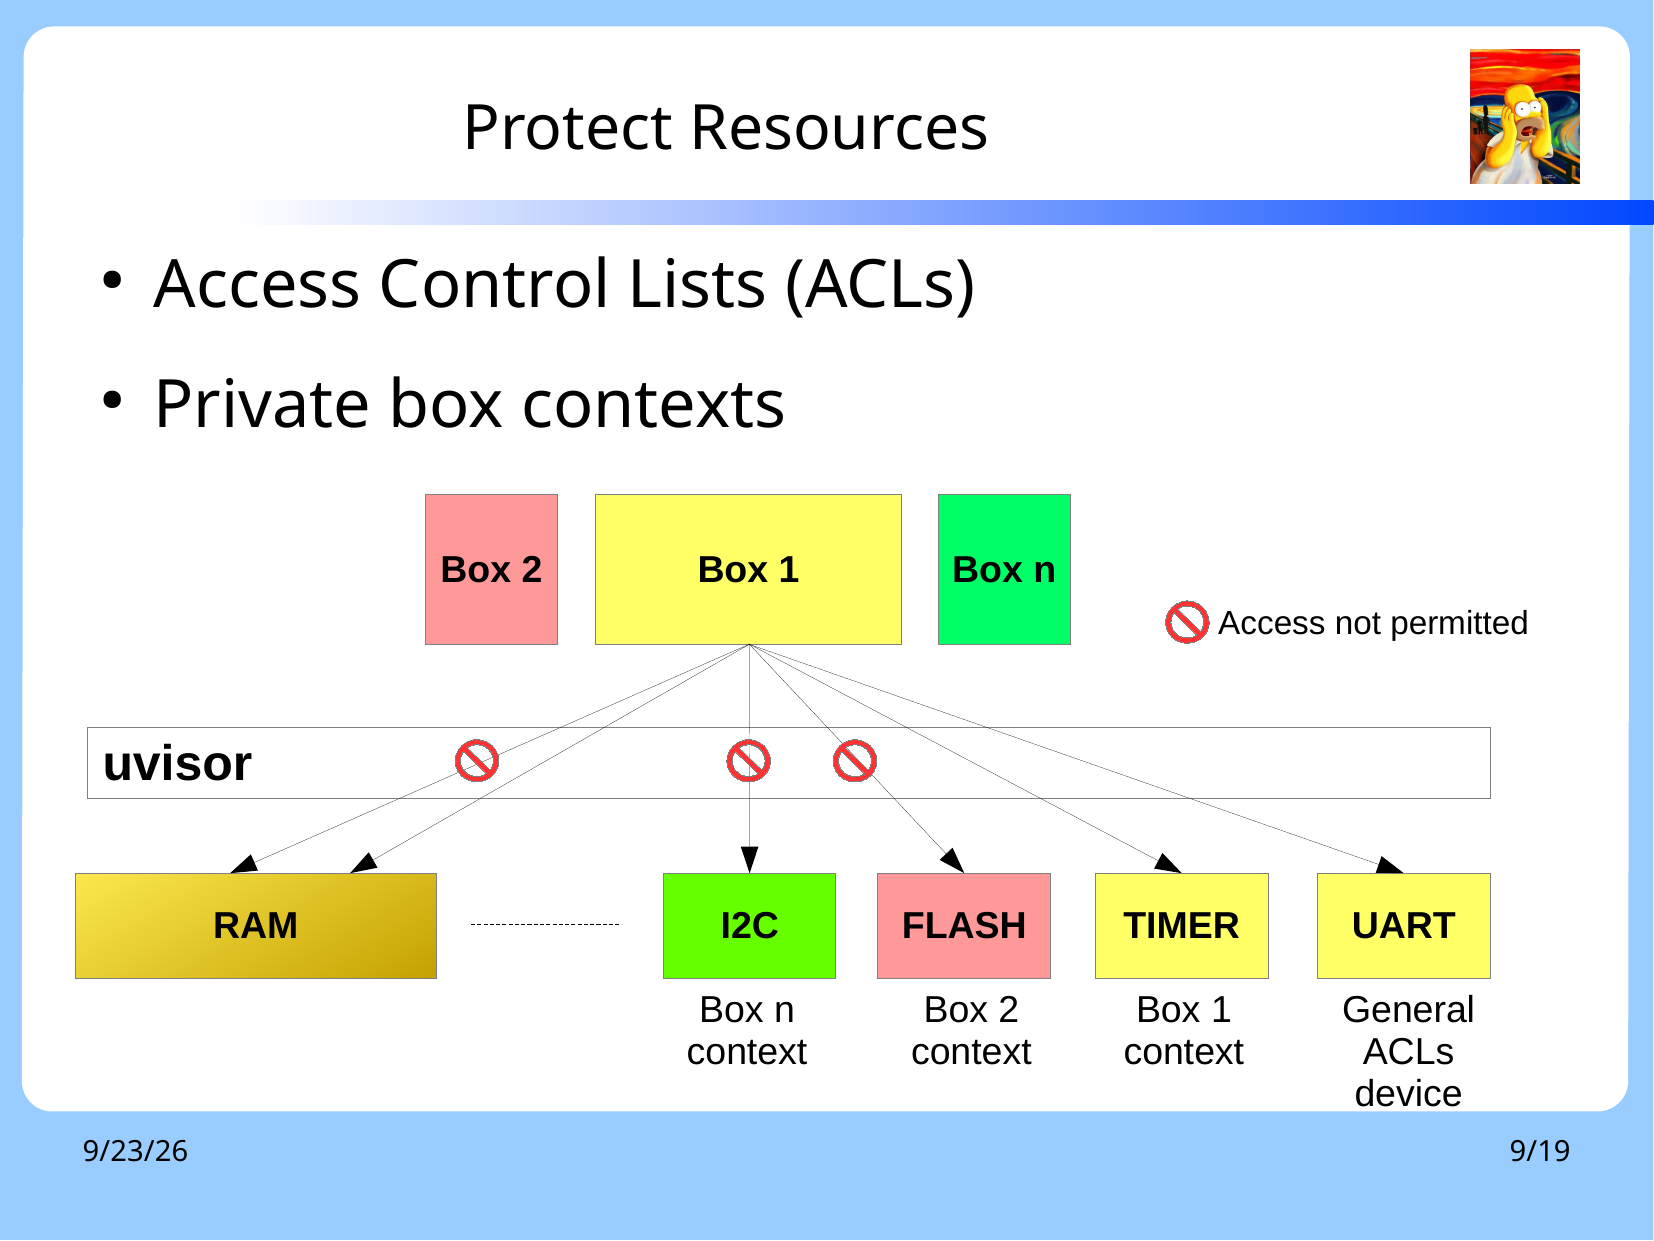

# Protect Resources
Access Control Lists (ACLs)
Private box contexts
Box 2
Box 1
Box n
Access not permitted
uvisor
RAM
I2C
FLASH
TIMER
UART
General
ACLs
device
Box 1
context
Box 2
context
Box n
context
9